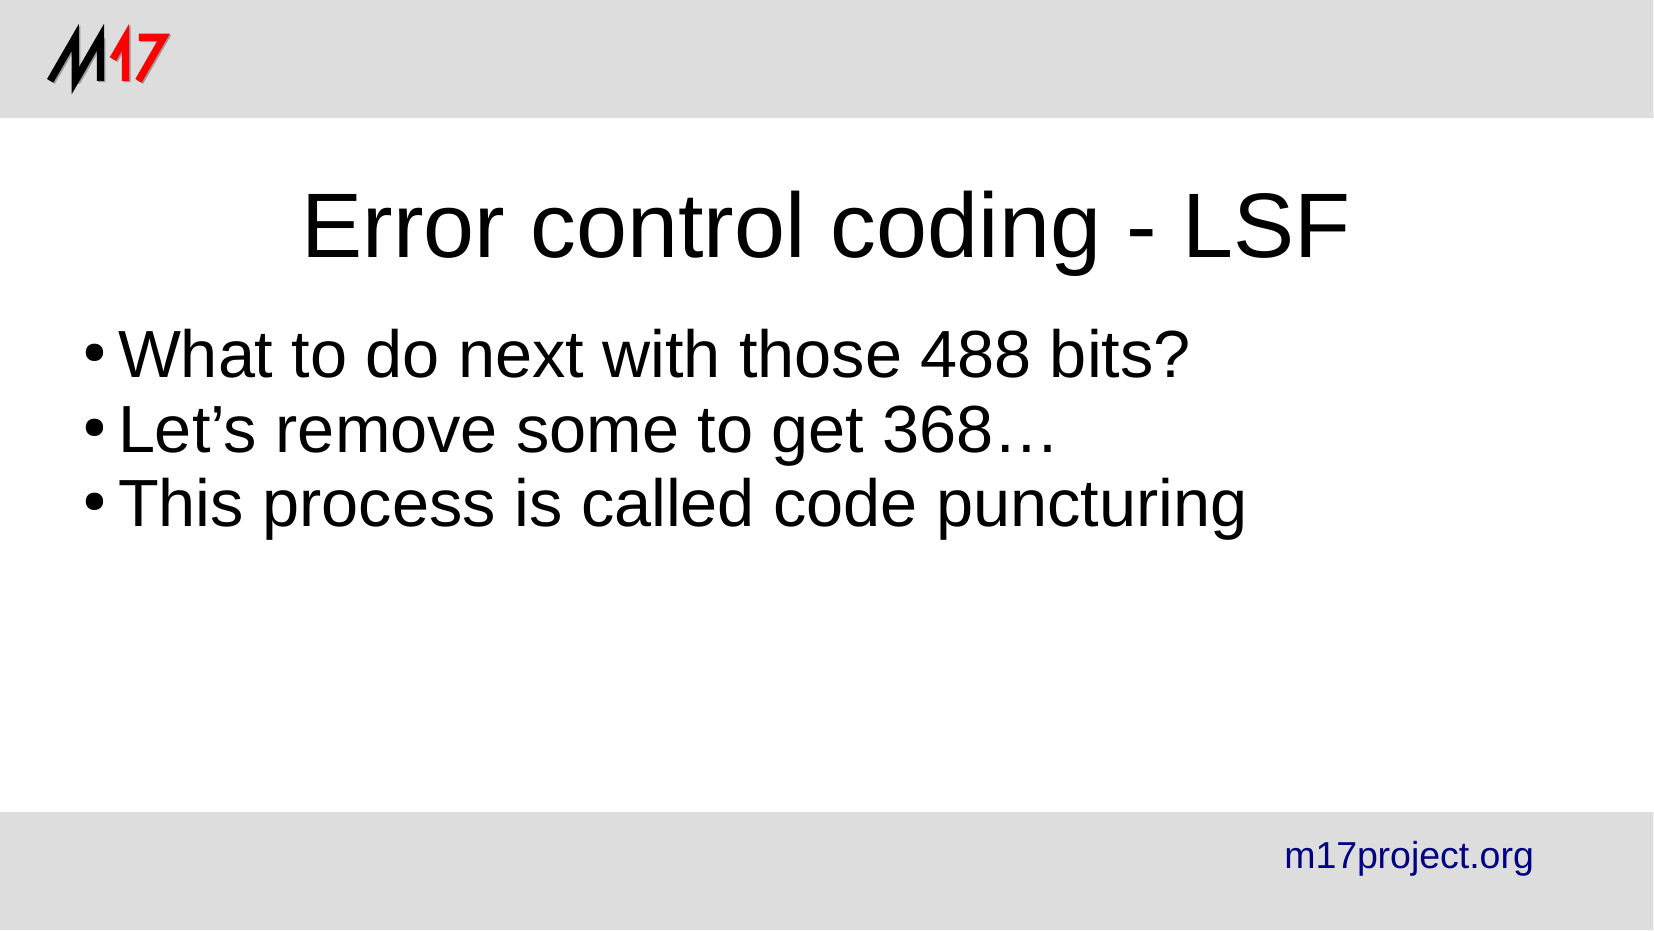

# Error control coding - LSF
What to do next with those 488 bits?
Let’s remove some to get 368…
This process is called code puncturing
m17project.org